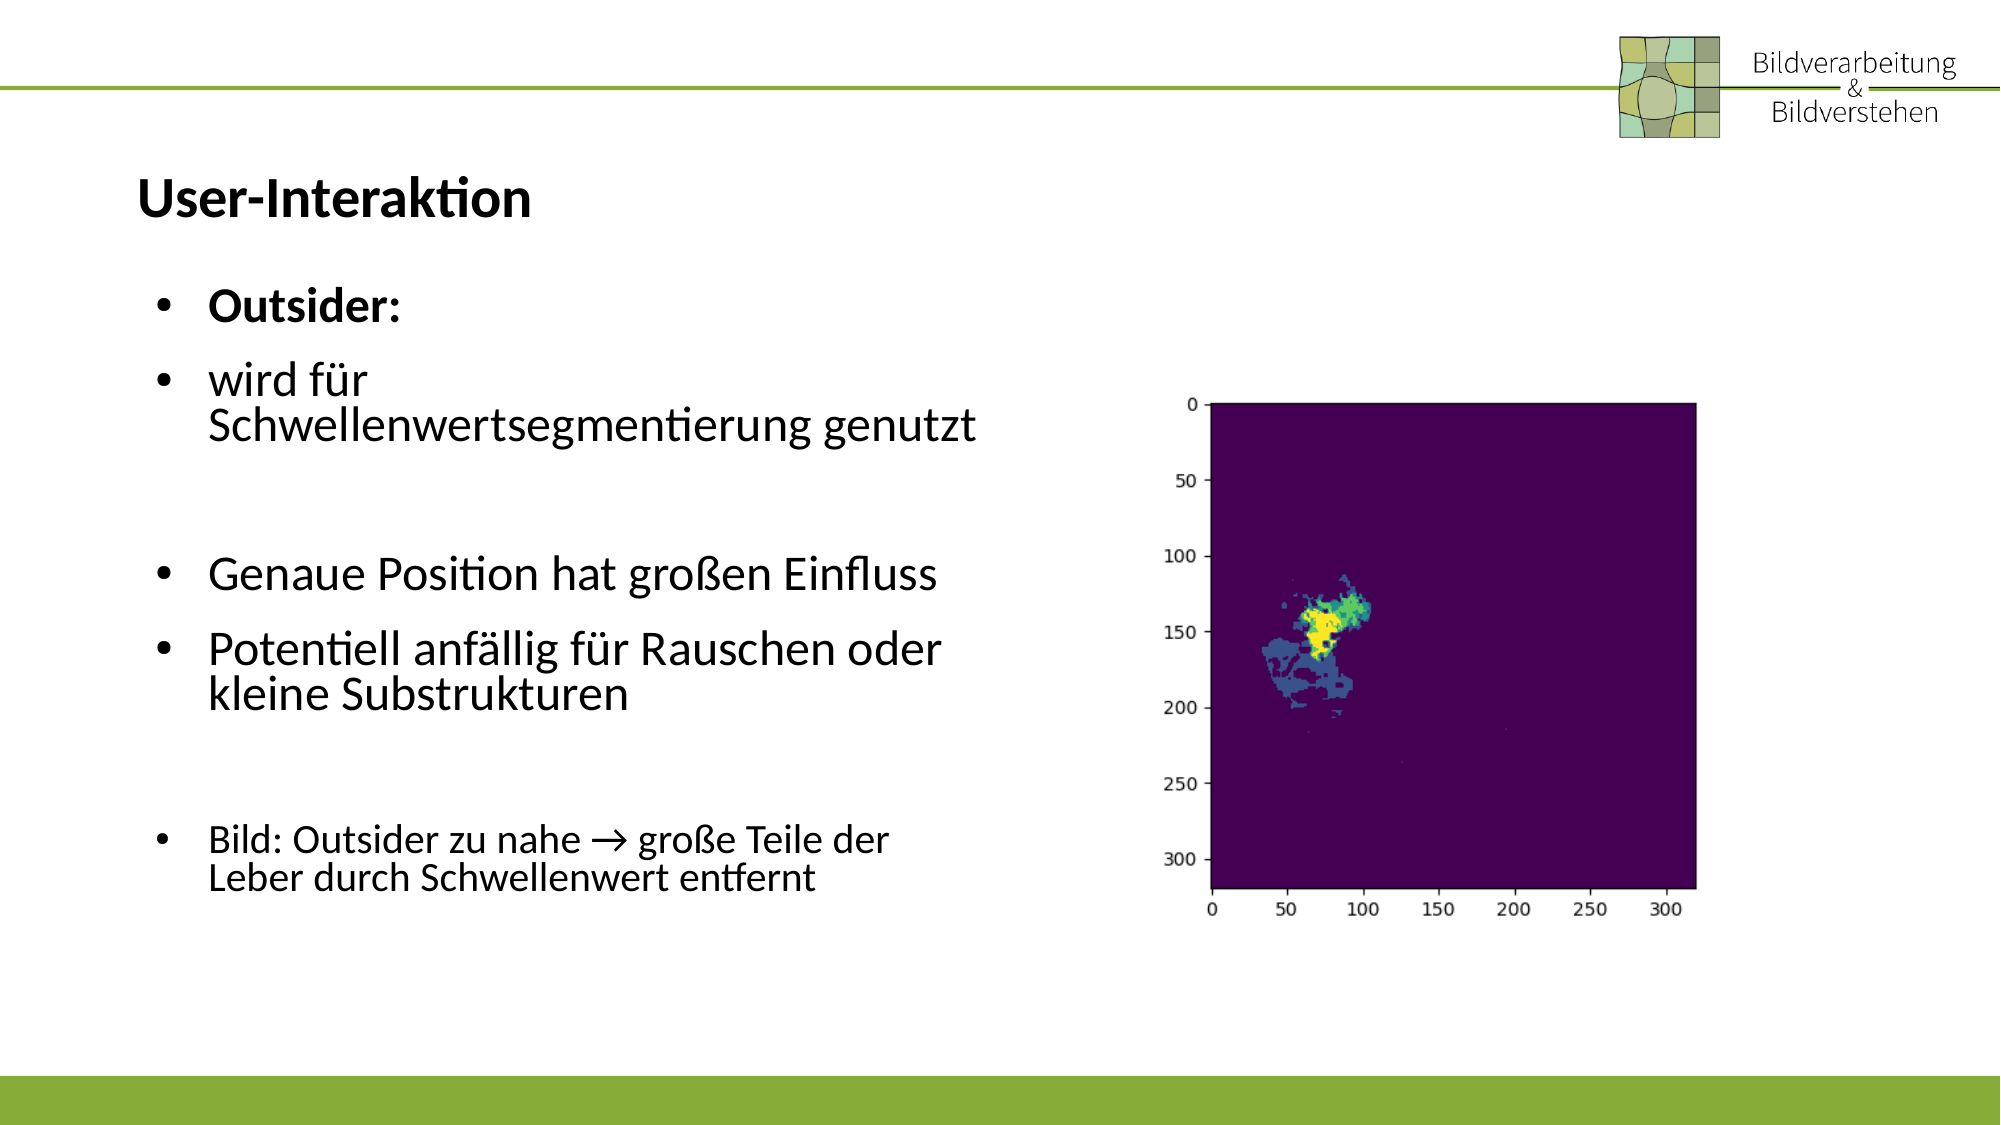

# User-Interaktion
Outsider:
wird für Schwellenwertsegmentierung genutzt
Genaue Position hat großen Einfluss
Potentiell anfällig für Rauschen oder kleine Substrukturen
Bild: Outsider zu nahe → große Teile der Leber durch Schwellenwert entfernt